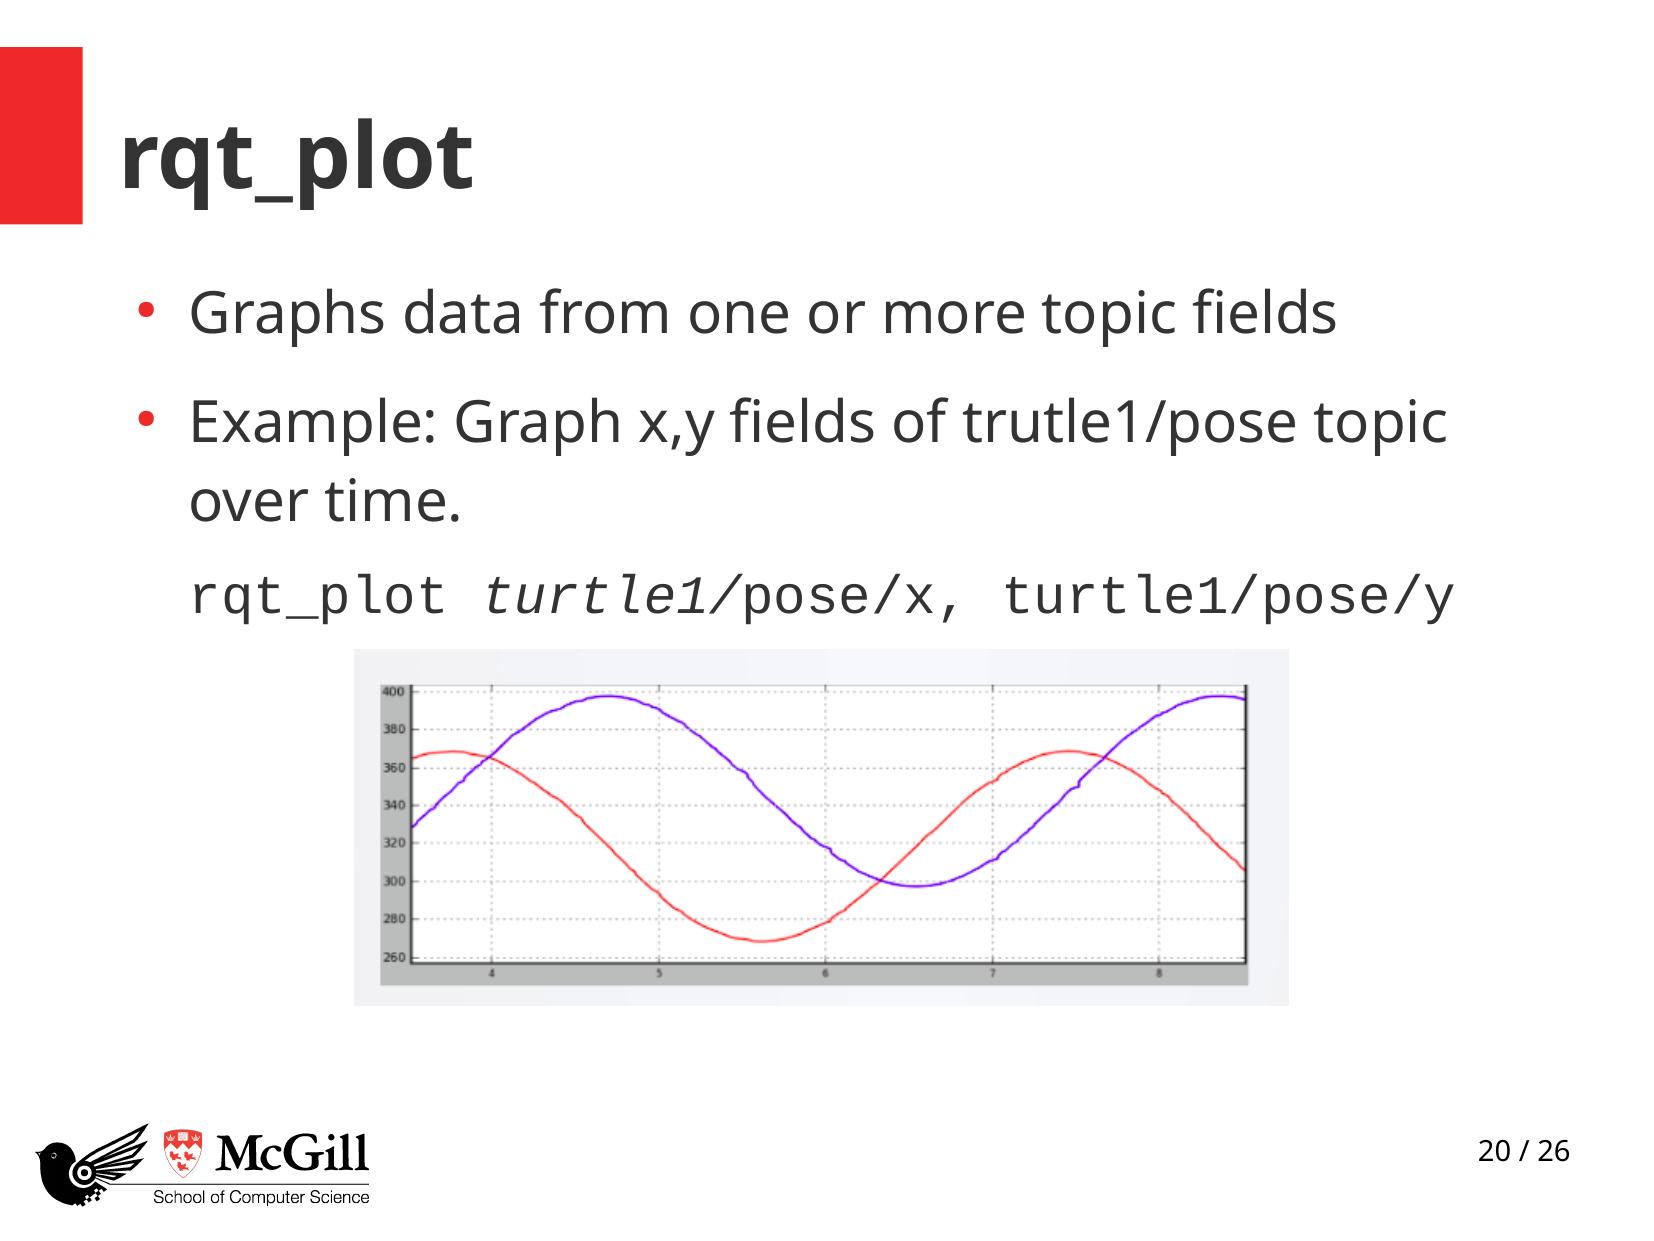

# rqt_plot
Graphs data from one or more topic fields
Example: Graph x,y fields of trutle1/pose topic over time.
rqt_plot turtle1/pose/x, turtle1/pose/y
20